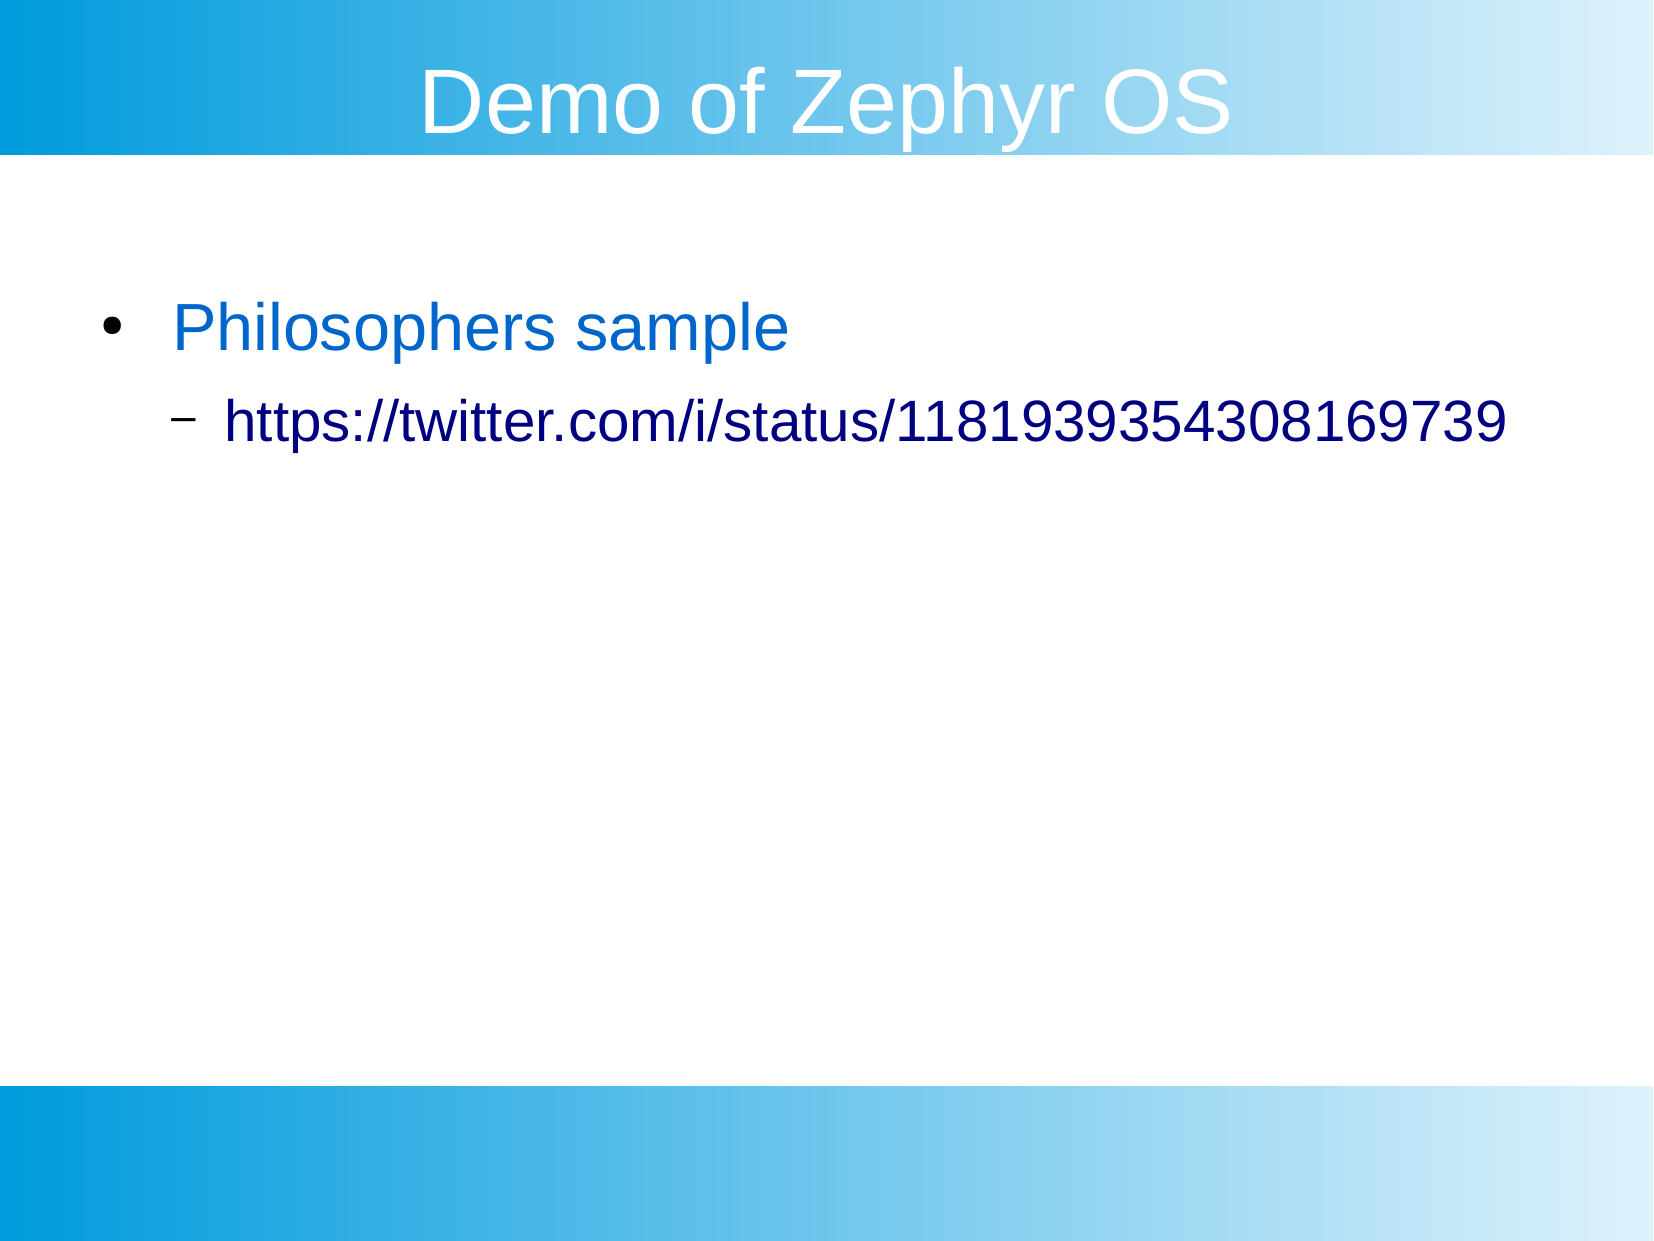

# Demo of Zephyr OS
 Philosophers sample
https://twitter.com/i/status/1181939354308169739